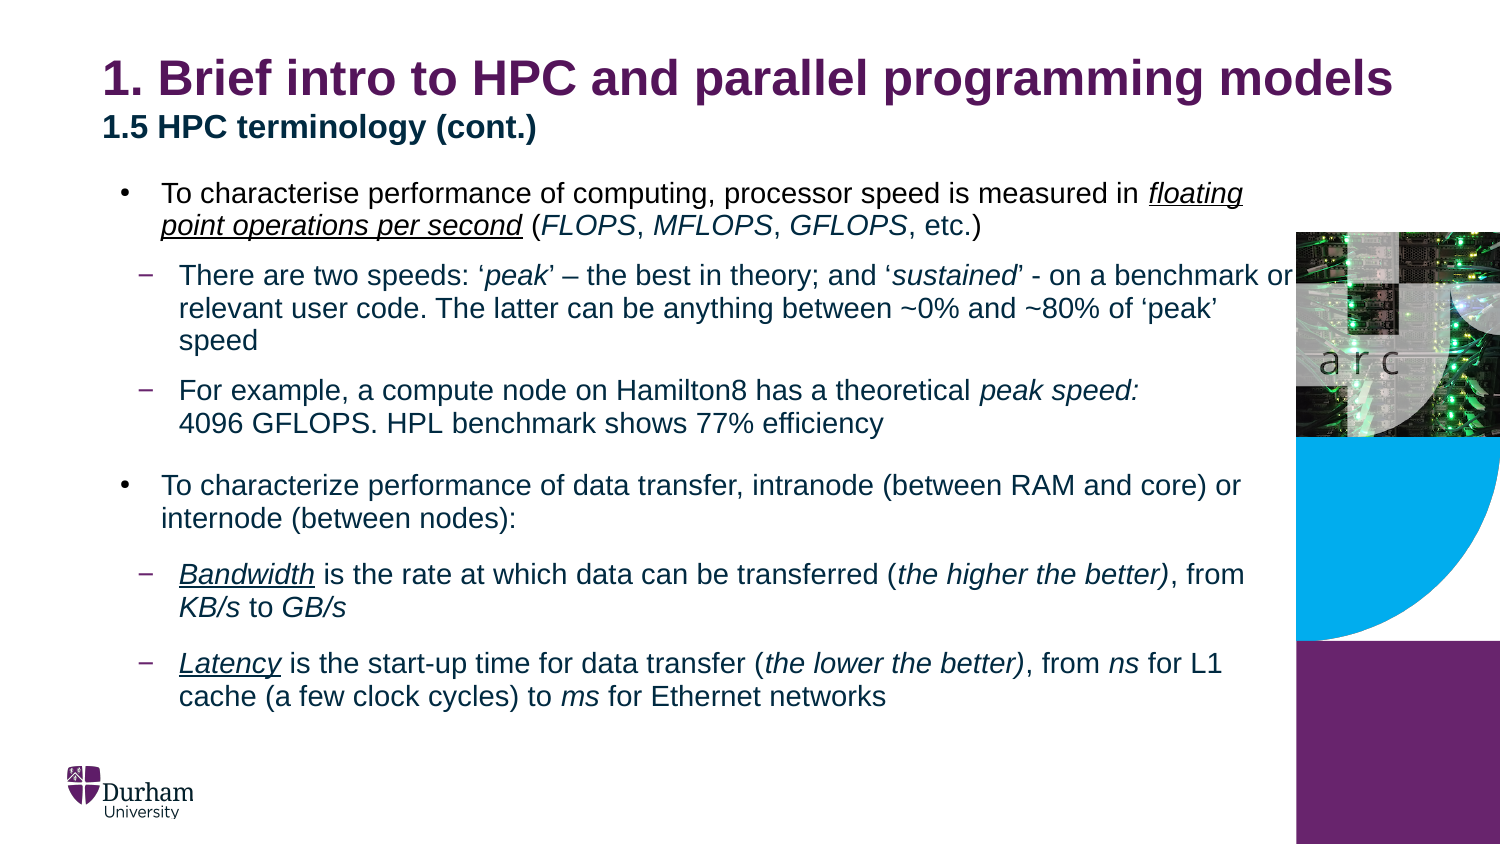

# 1. Brief intro to HPC and parallel programming models 1.5 HPC terminology (cont.)
To characterise performance of computing, processor speed is measured in floating point operations per second (FLOPS, MFLOPS, GFLOPS, etc.)
There are two speeds: ‘peak’ – the best in theory; and ‘sustained’ - on a benchmark or relevant user code. The latter can be anything between ~0% and ~80% of ‘peak’ speed
For example, a compute node on Hamilton8 has a theoretical peak speed:
4096 GFLOPS. HPL benchmark shows 77% efficiency
To characterize performance of data transfer, intranode (between RAM and core) or internode (between nodes):
Bandwidth is the rate at which data can be transferred (the higher the better), from KB/s to GB/s
Latency is the start-up time for data transfer (the lower the better), from ns for L1 cache (a few clock cycles) to ms for Ethernet networks